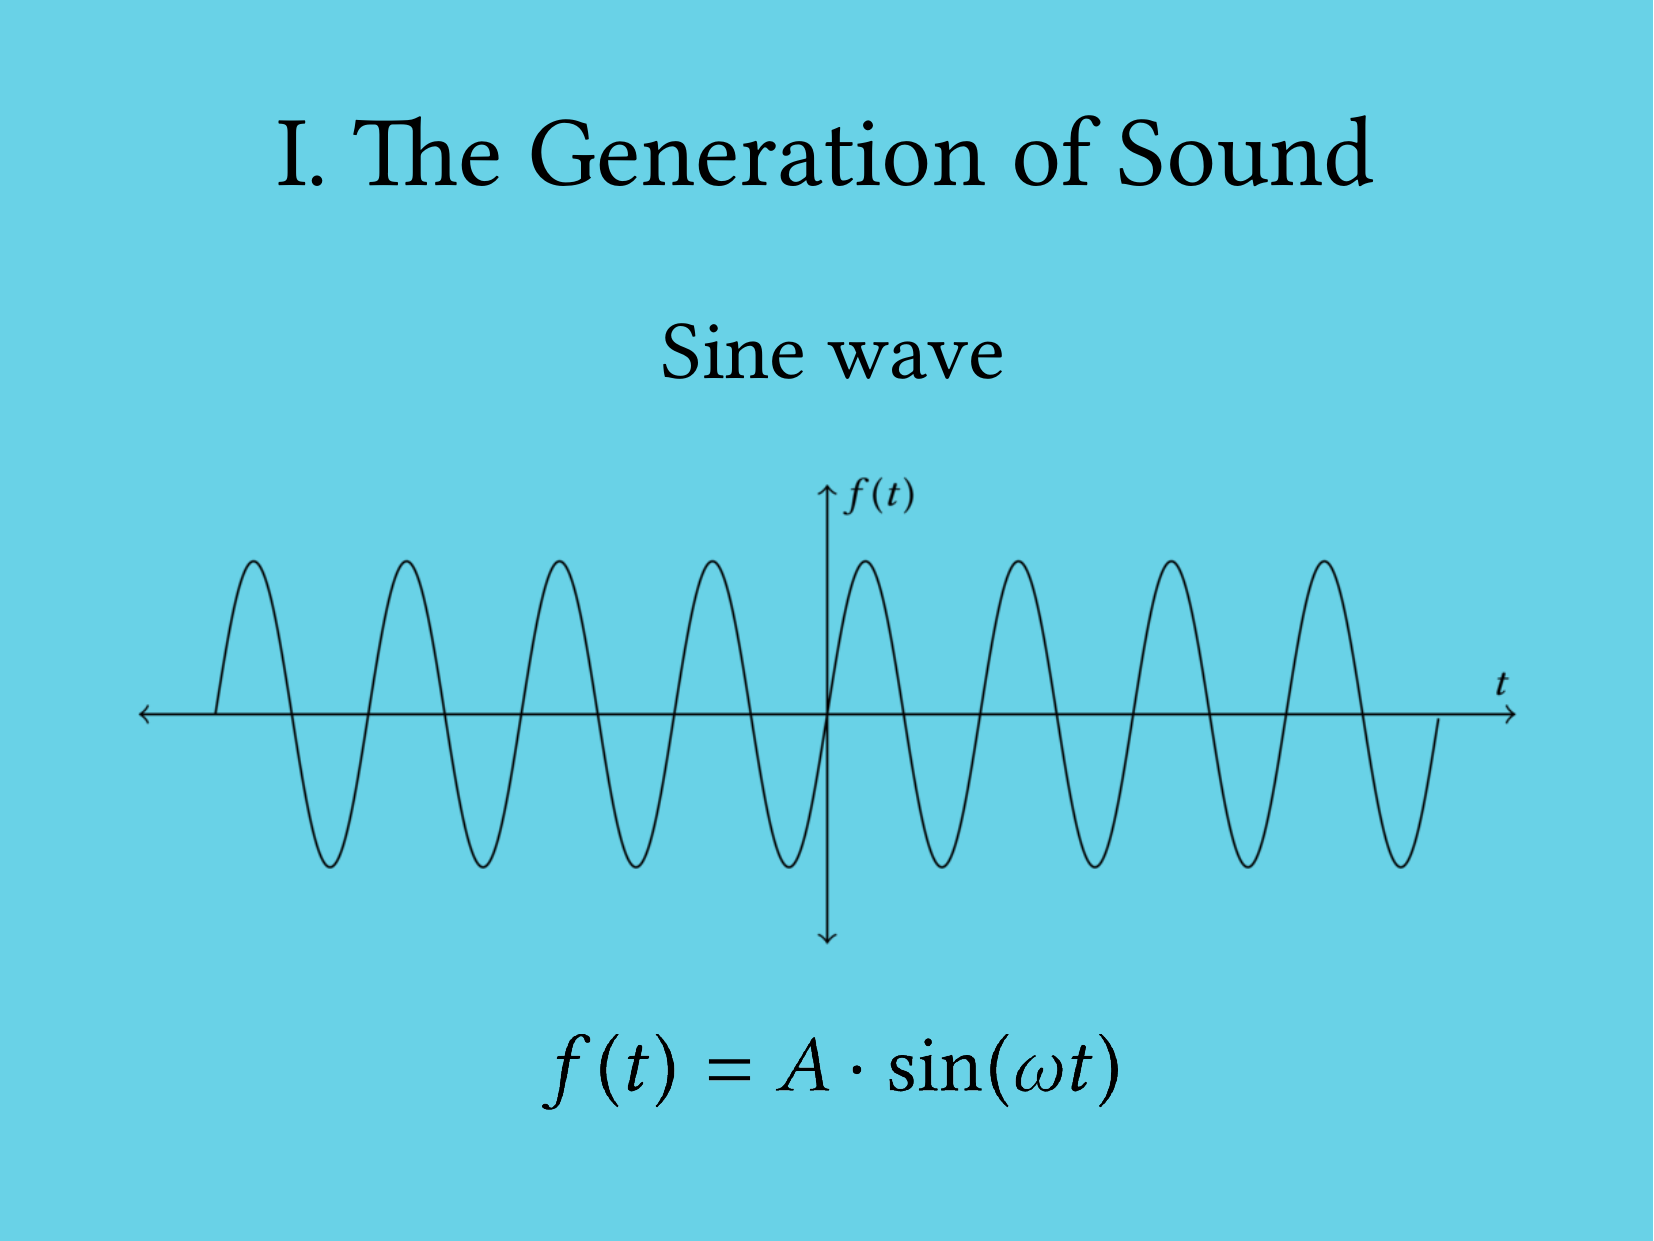

I. The Generation of Sound
# Sine wave